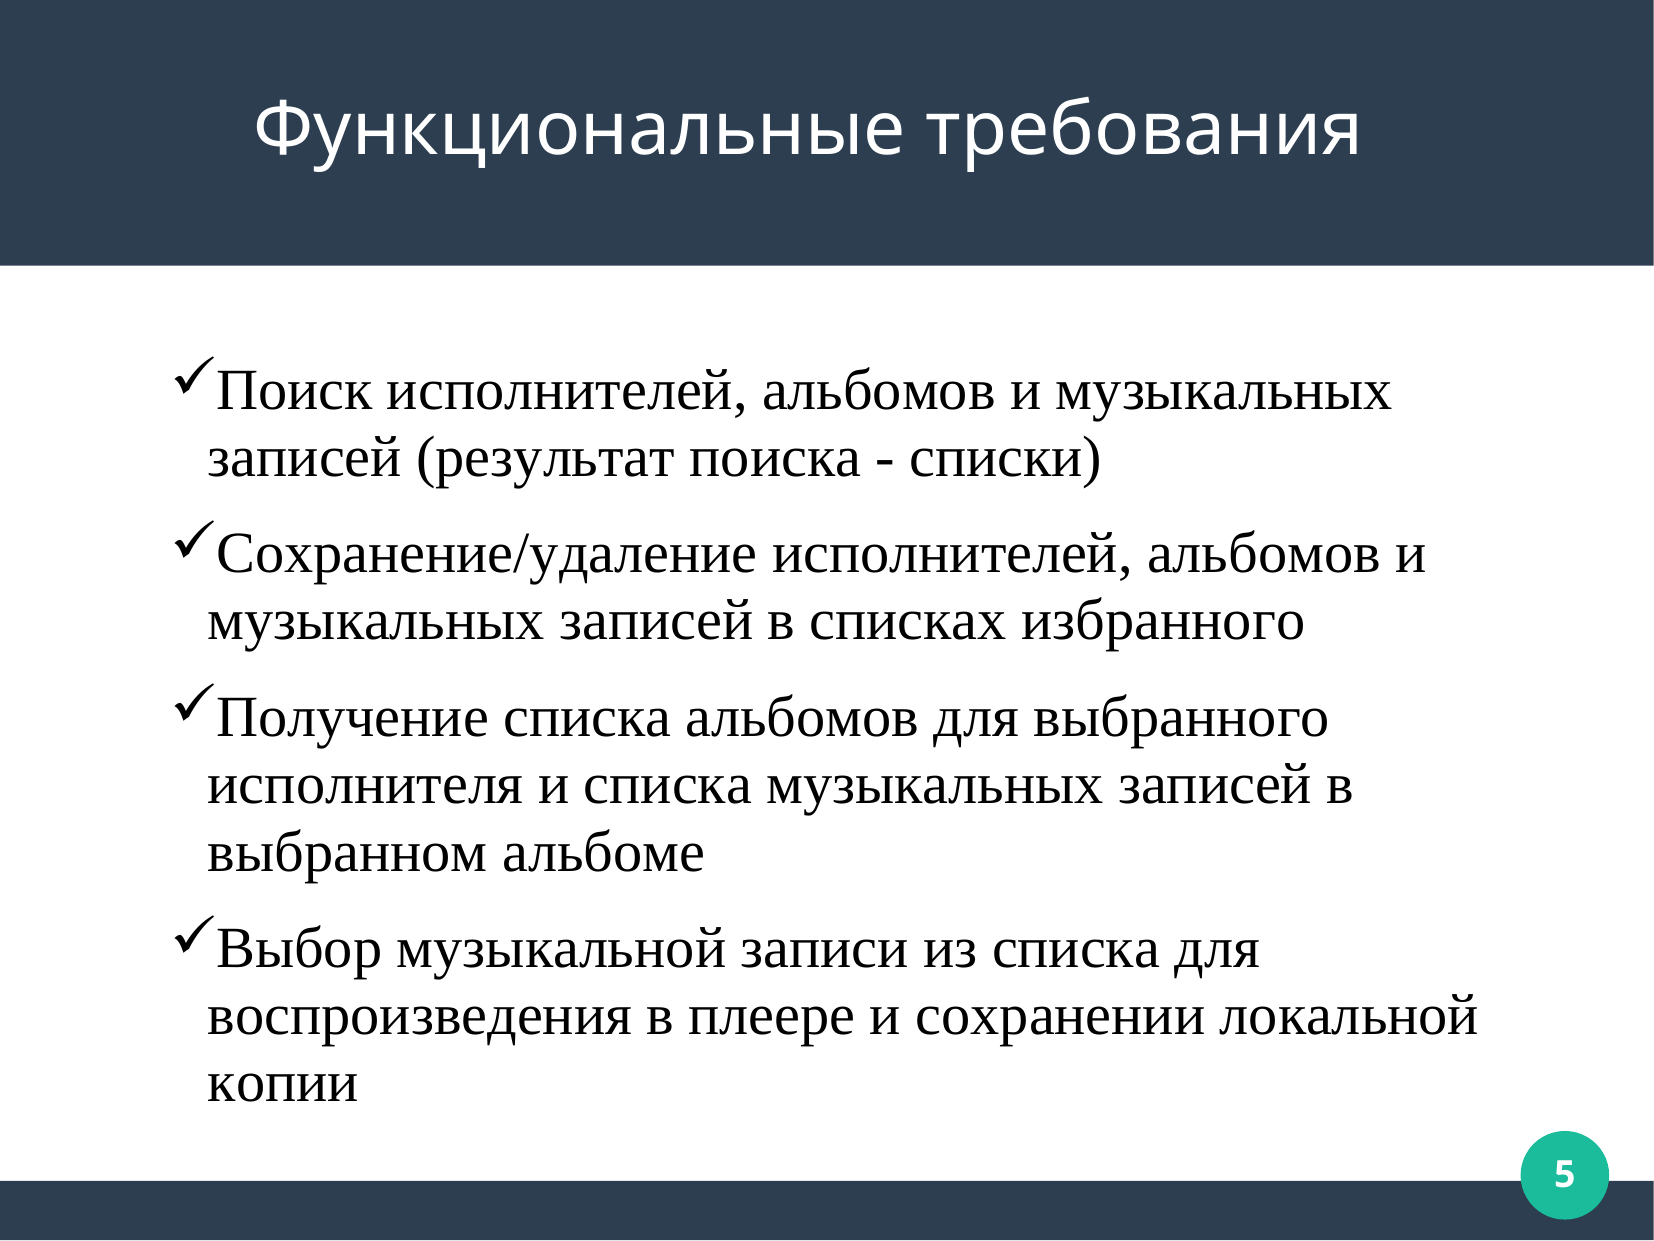

# Функциональные требования
Поиск исполнителей, альбомов и музыкальных записей (результат поиска - списки)
Сохранение/удаление исполнителей, альбомов и музыкальных записей в списках избранного
Получение списка альбомов для выбранного исполнителя и списка музыкальных записей в выбранном альбоме
Выбор музыкальной записи из списка для воспроизведения в плеере и сохранении локальной копии
5